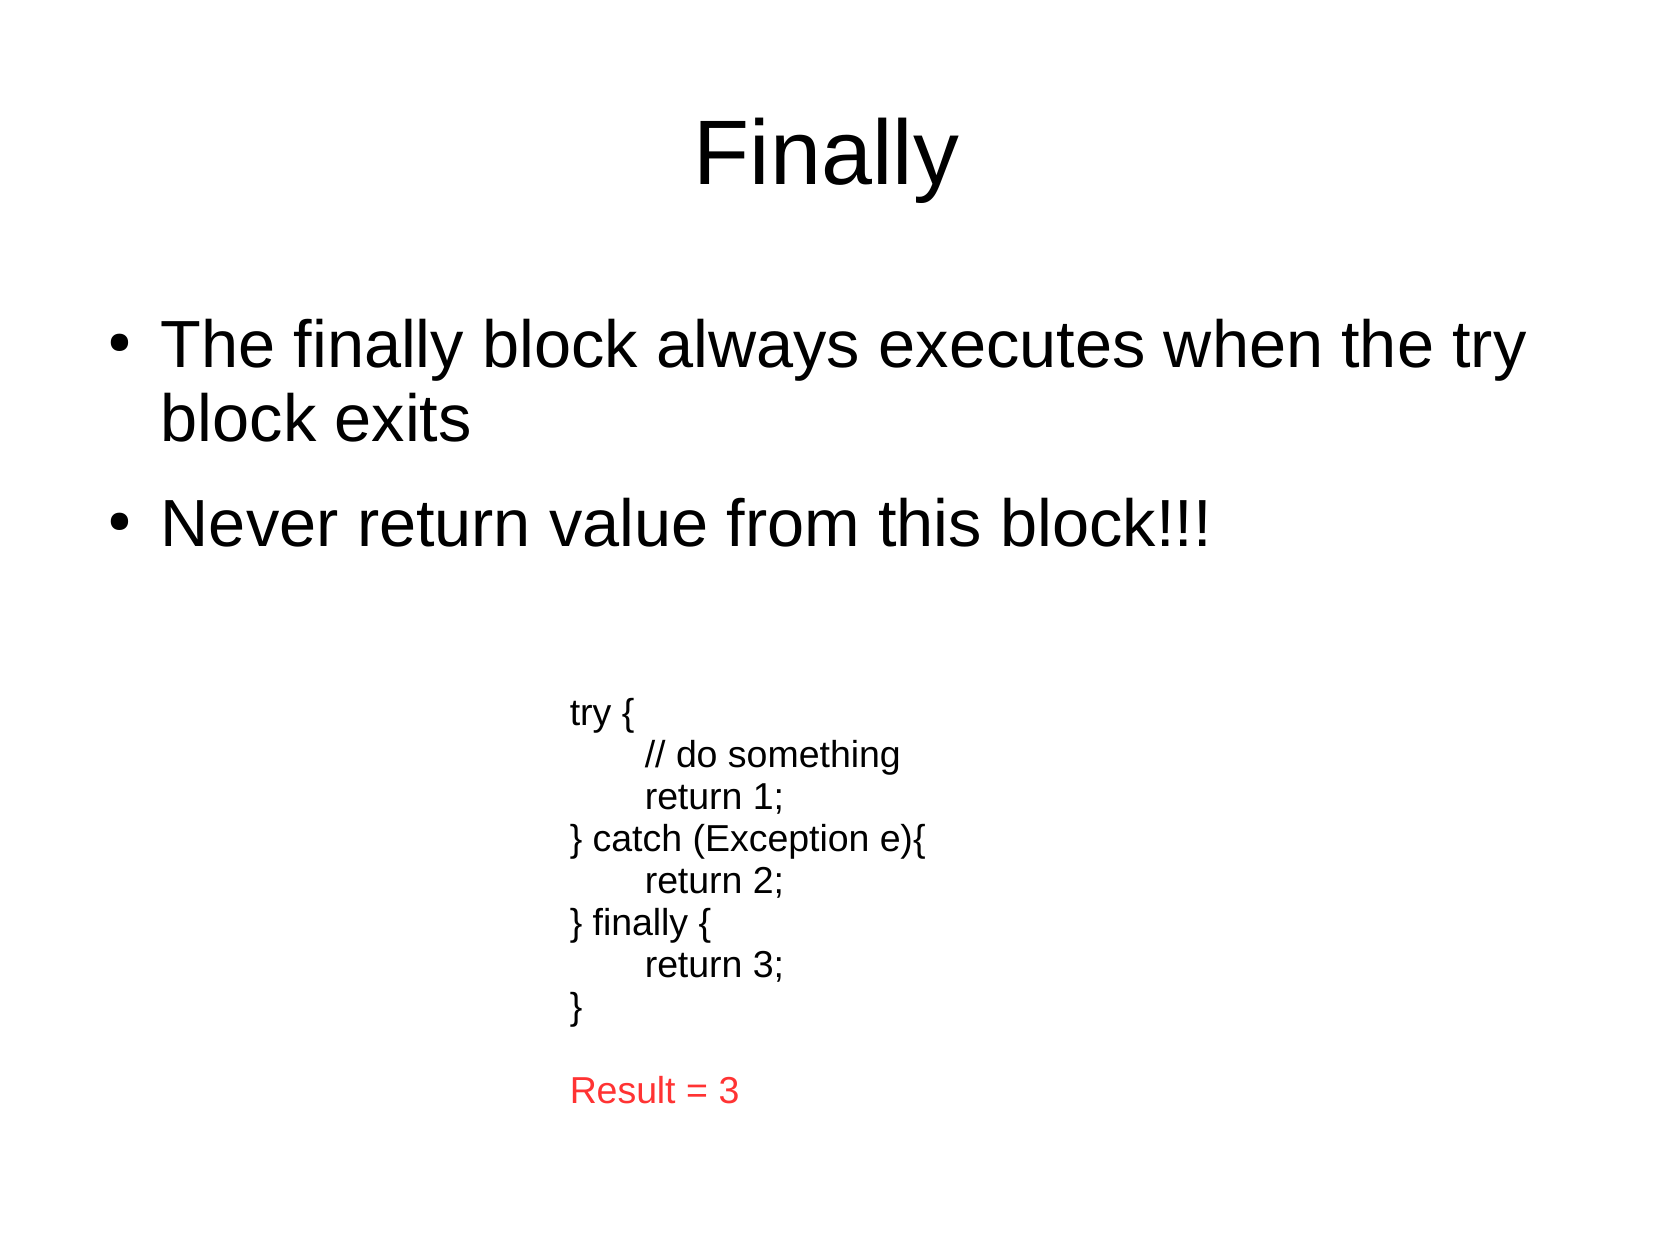

# Finally
The finally block always executes when the try block exits
Never return value from this block!!!
try {
	// do something
	return 1;
} catch (Exception e){
	return 2;
} finally {
	return 3;
}
Result = 3